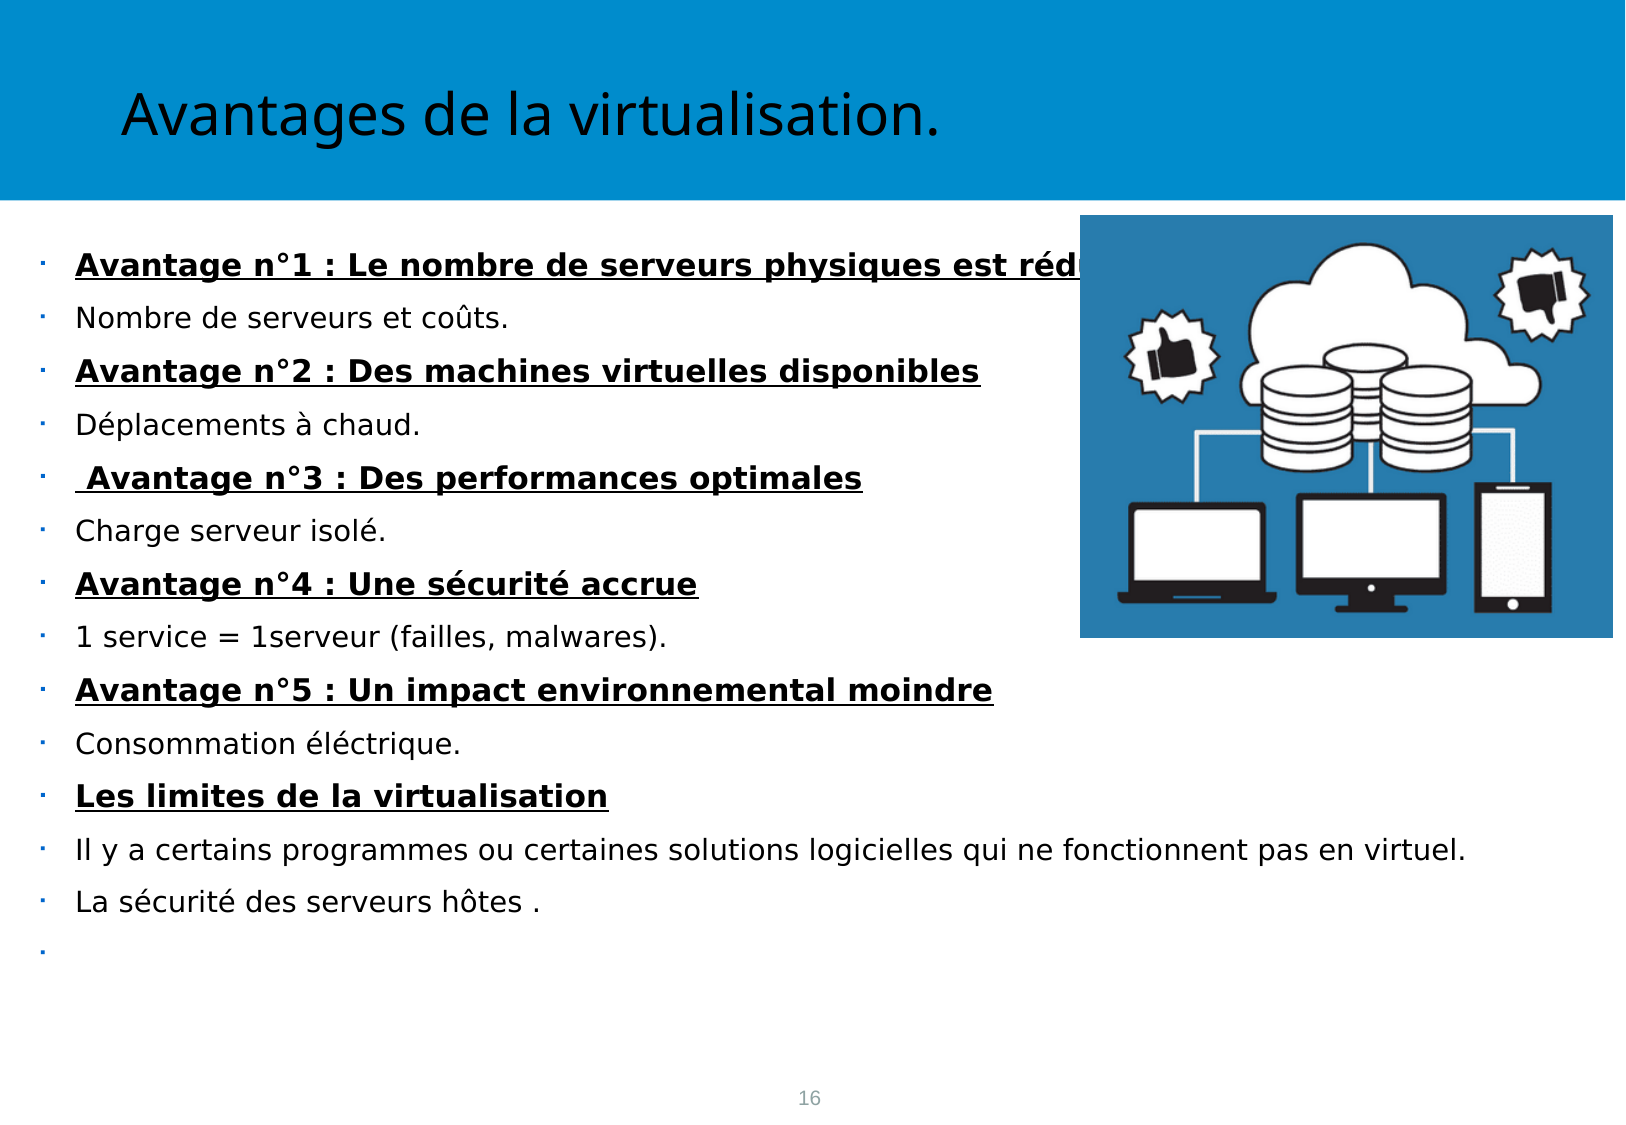

# Avantages de la virtualisation.
Avantage n°1 : Le nombre de serveurs physiques est réduit
Nombre de serveurs et coûts.
Avantage n°2 : Des machines virtuelles disponibles
Déplacements à chaud.
 Avantage n°3 : Des performances optimales
Charge serveur isolé.
Avantage n°4 : Une sécurité accrue
1 service = 1serveur (failles, malwares).
Avantage n°5 : Un impact environnemental moindre
Consommation éléctrique.
Les limites de la virtualisation
Il y a certains programmes ou certaines solutions logicielles qui ne fonctionnent pas en virtuel.
La sécurité des serveurs hôtes .